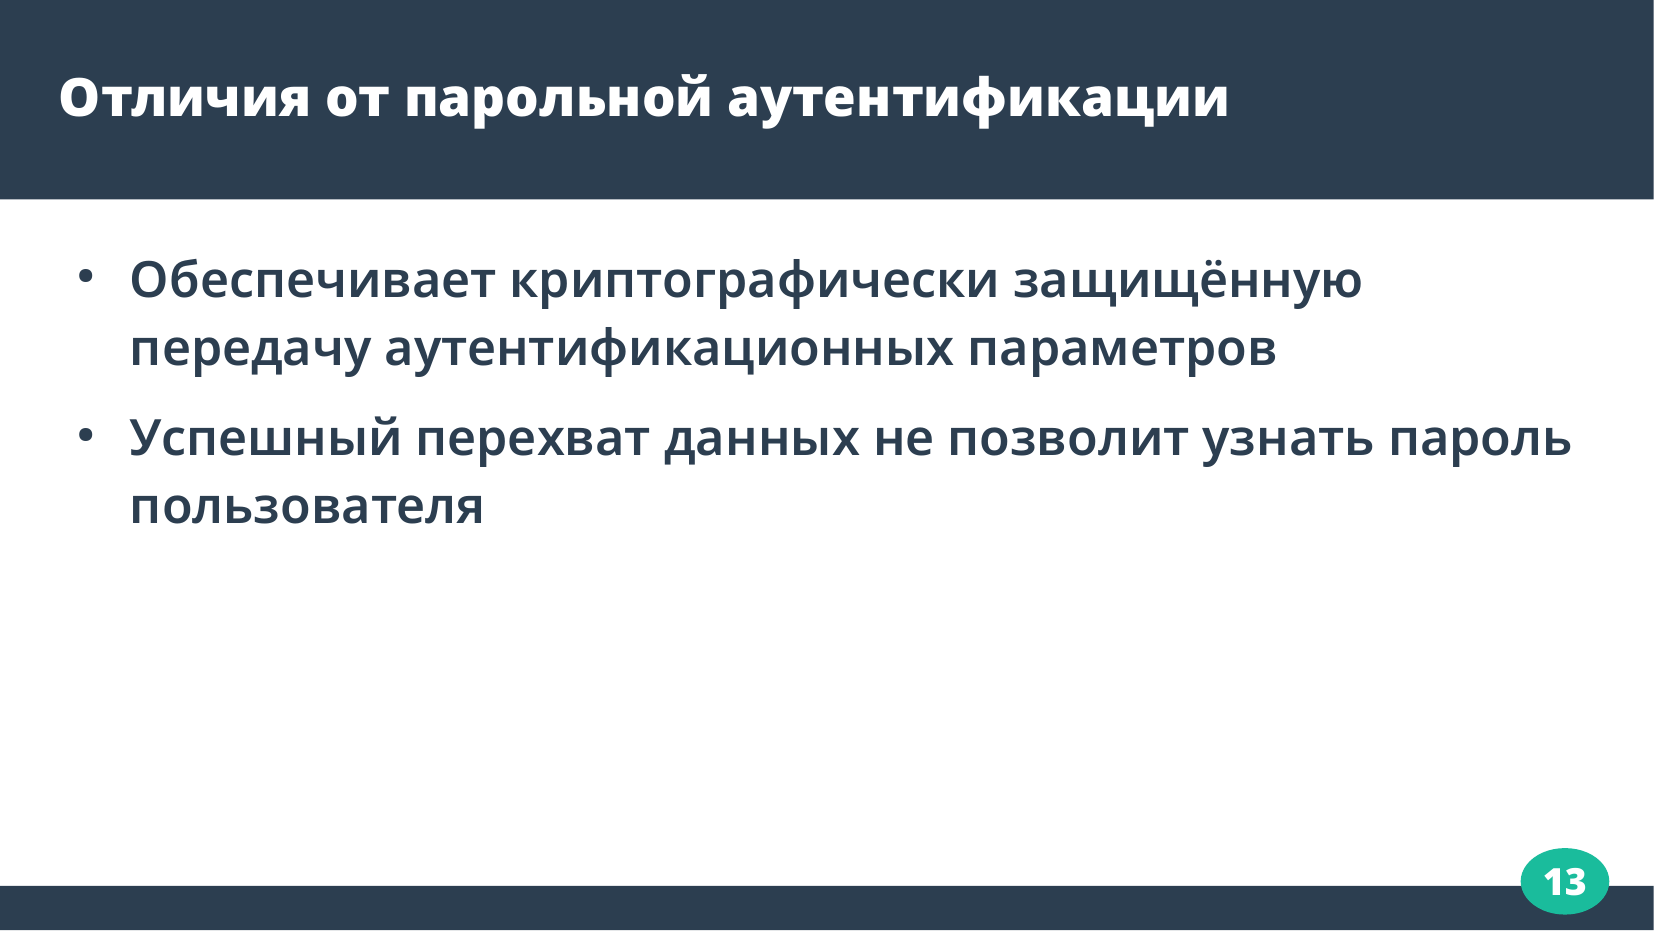

# Отличия от парольной аутентификации
Обеспечивает криптографически защищённую передачу аутентификационных параметров
Успешный перехват данных не позволит узнать пароль пользователя
13